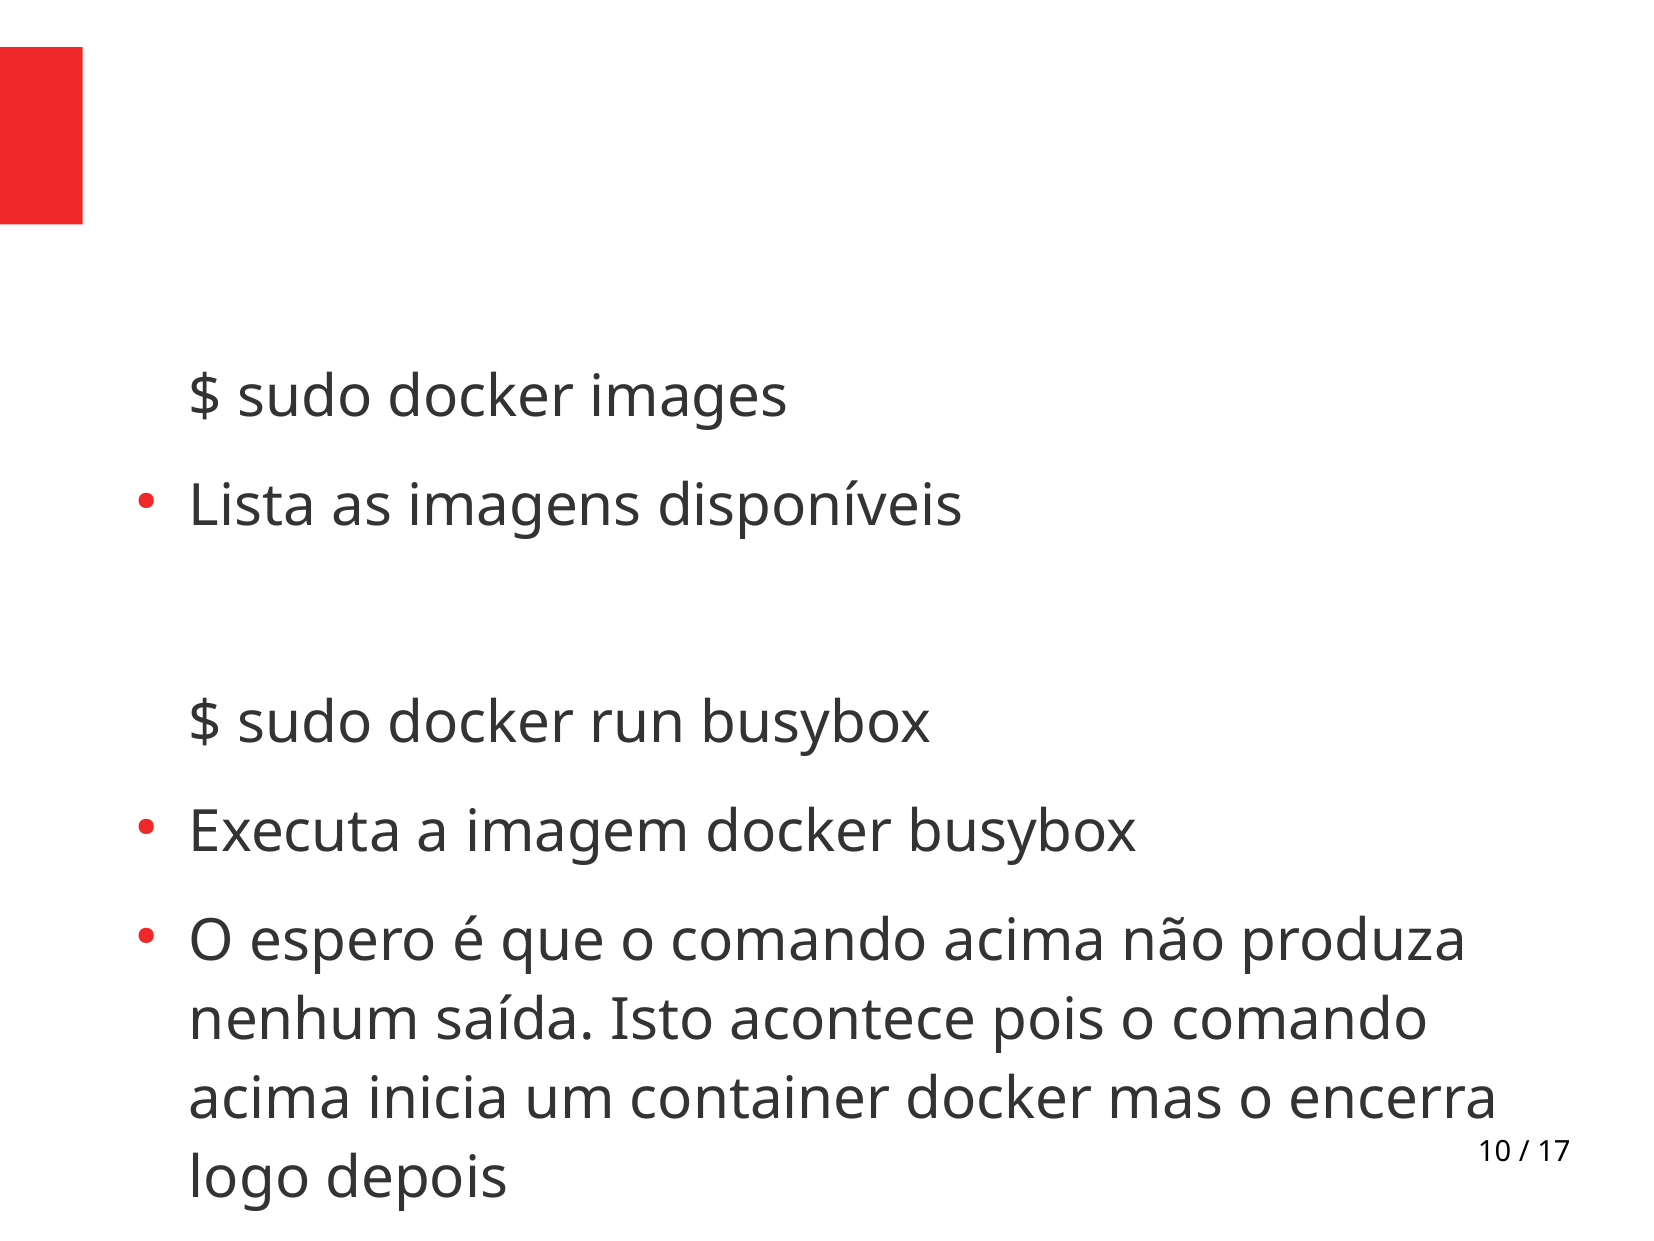

#
$ sudo docker images
Lista as imagens disponíveis
$ sudo docker run busybox
Executa a imagem docker busybox
O espero é que o comando acima não produza nenhum saída. Isto acontece pois o comando acima inicia um container docker mas o encerra logo depois
10